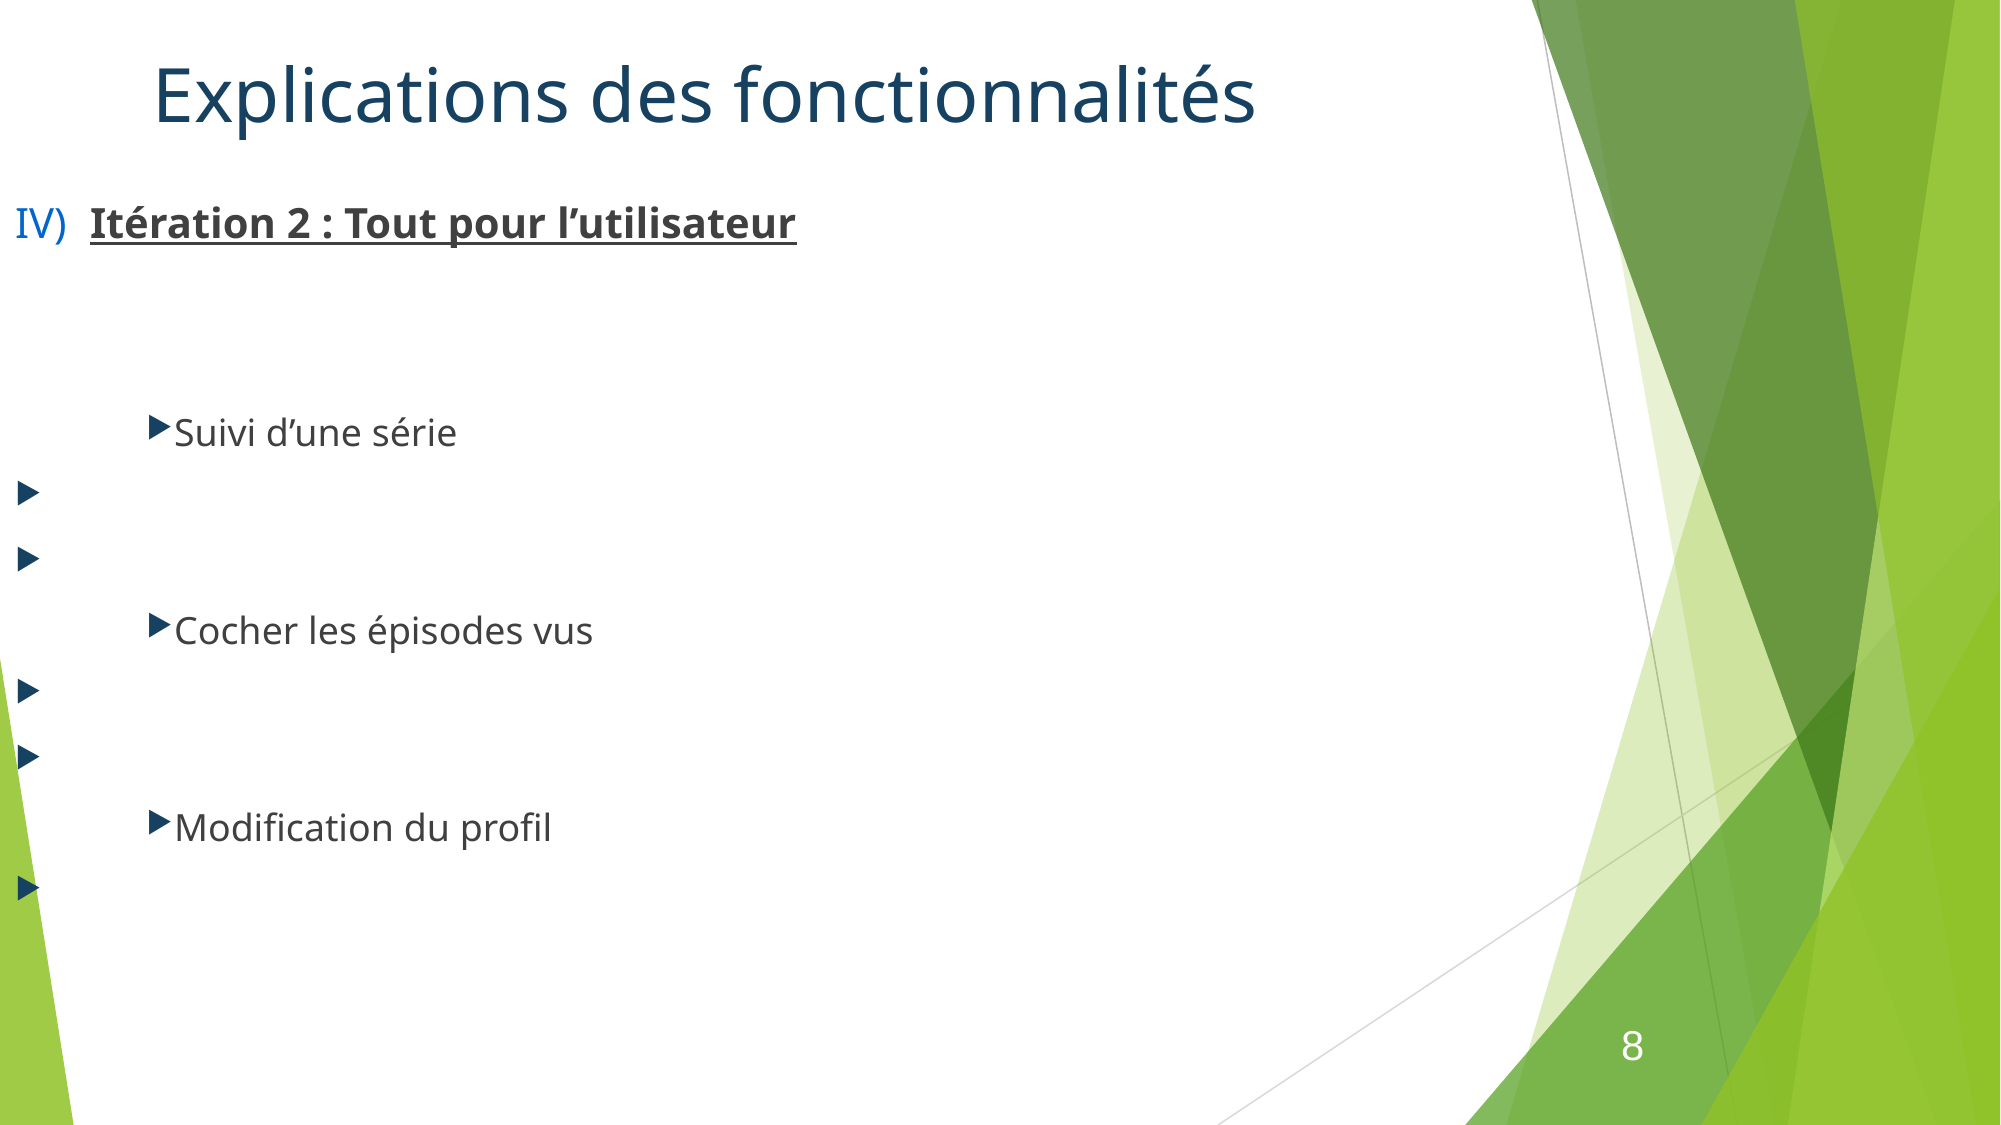

# Explications des fonctionnalités
IV)	Itération 2 : Tout pour l’utilisateur
Suivi d’une série
Cocher les épisodes vus
Modification du profil
8